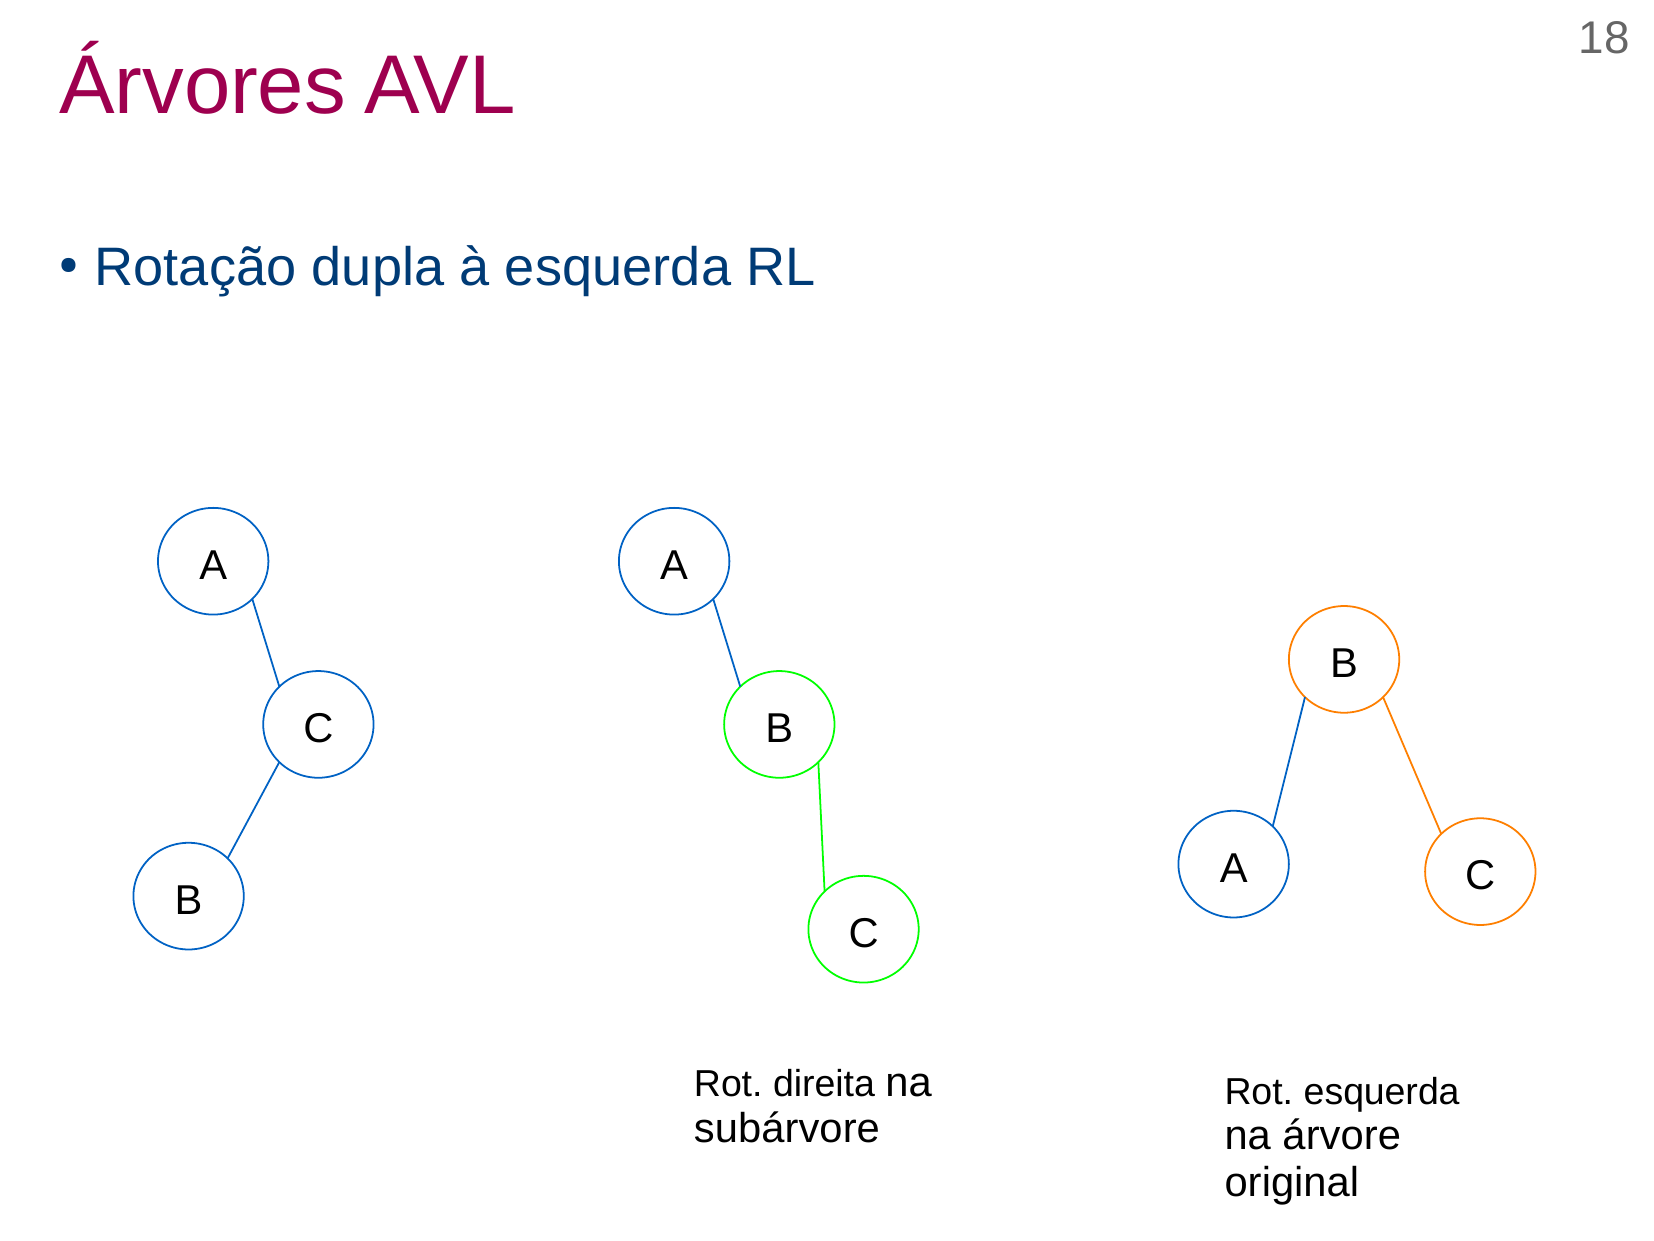

18
# Árvores AVL
Rotação dupla à esquerda RL
A
A
B
C
B
A
C
B
C
Rot. direita na subárvore
Rot. esquerda na árvore original